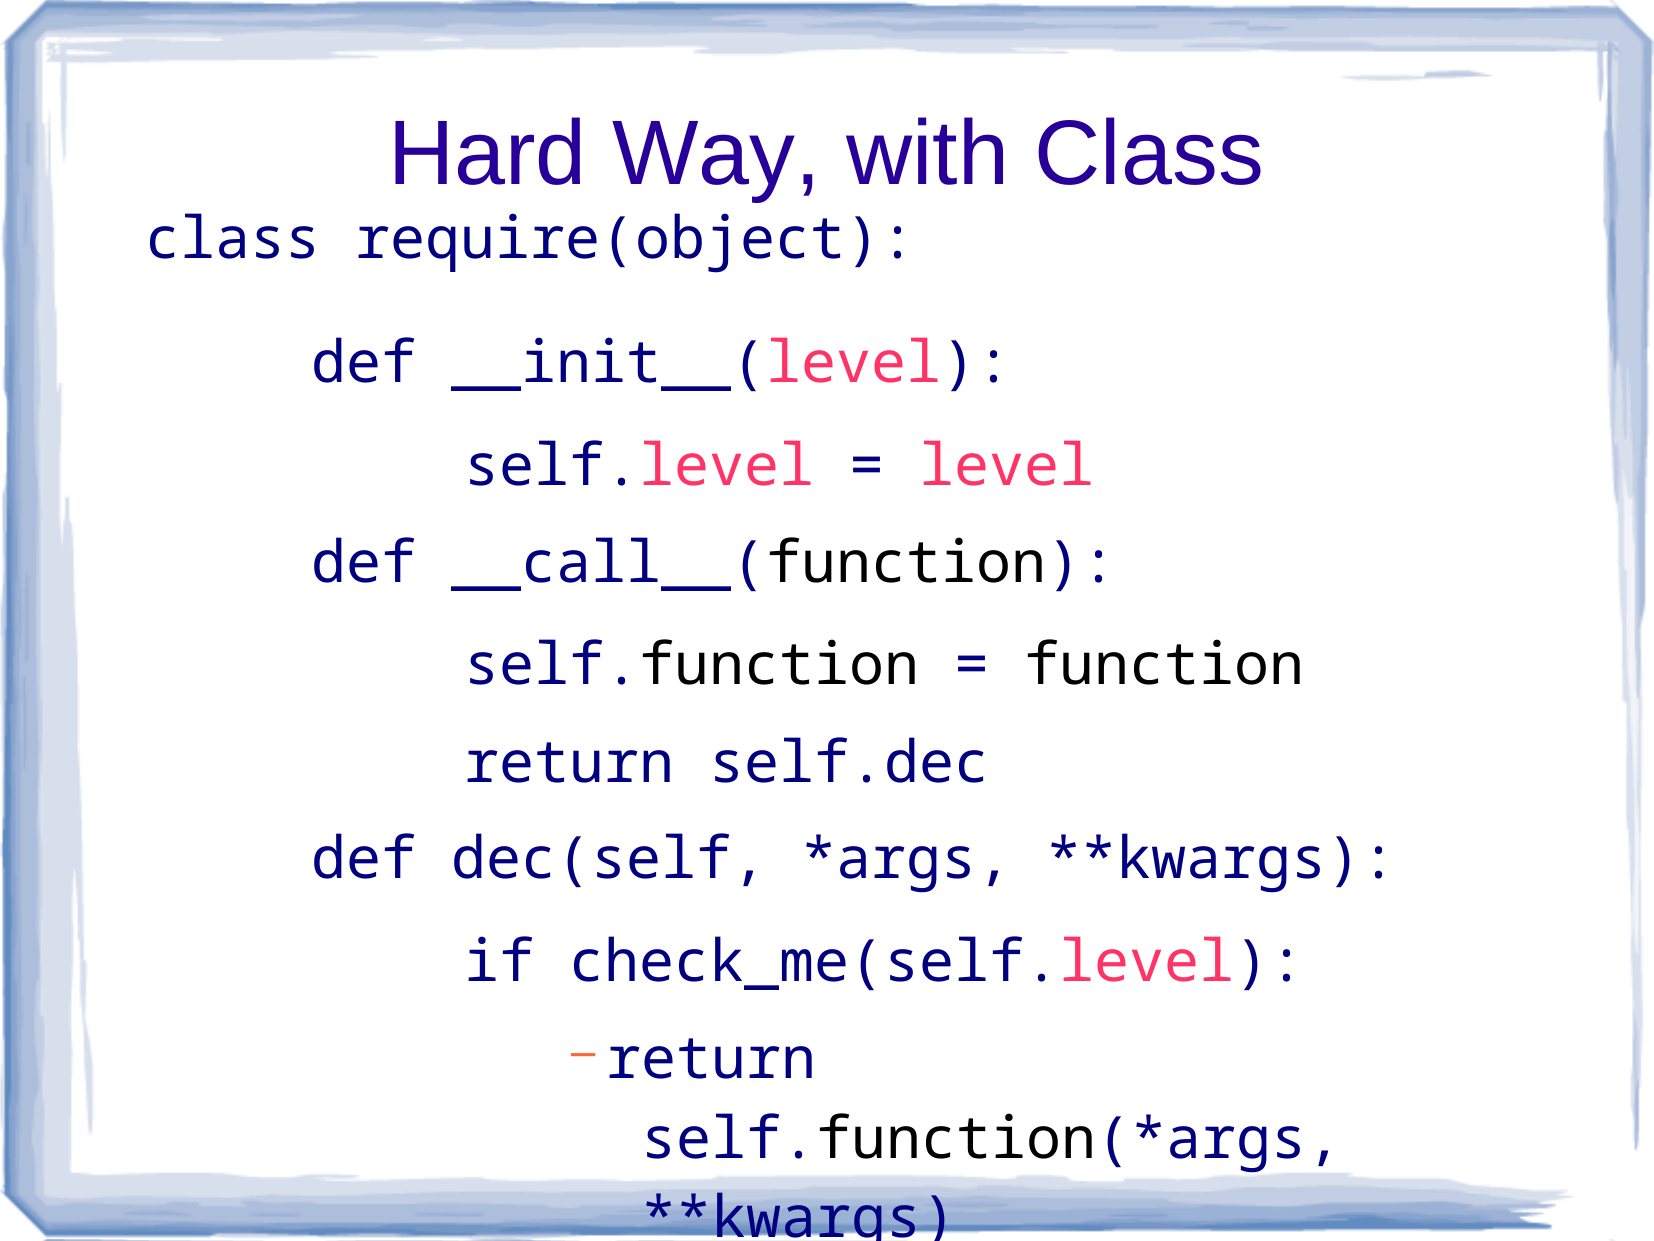

# Hard Way, with Class
class require(object):
def __init__(level):
self.level = level
def __call__(function):
self.function = function
return self.dec
def dec(self, *args, **kwargs):
if check_me(self.level):
return self.function(*args, **kwargs)
return None